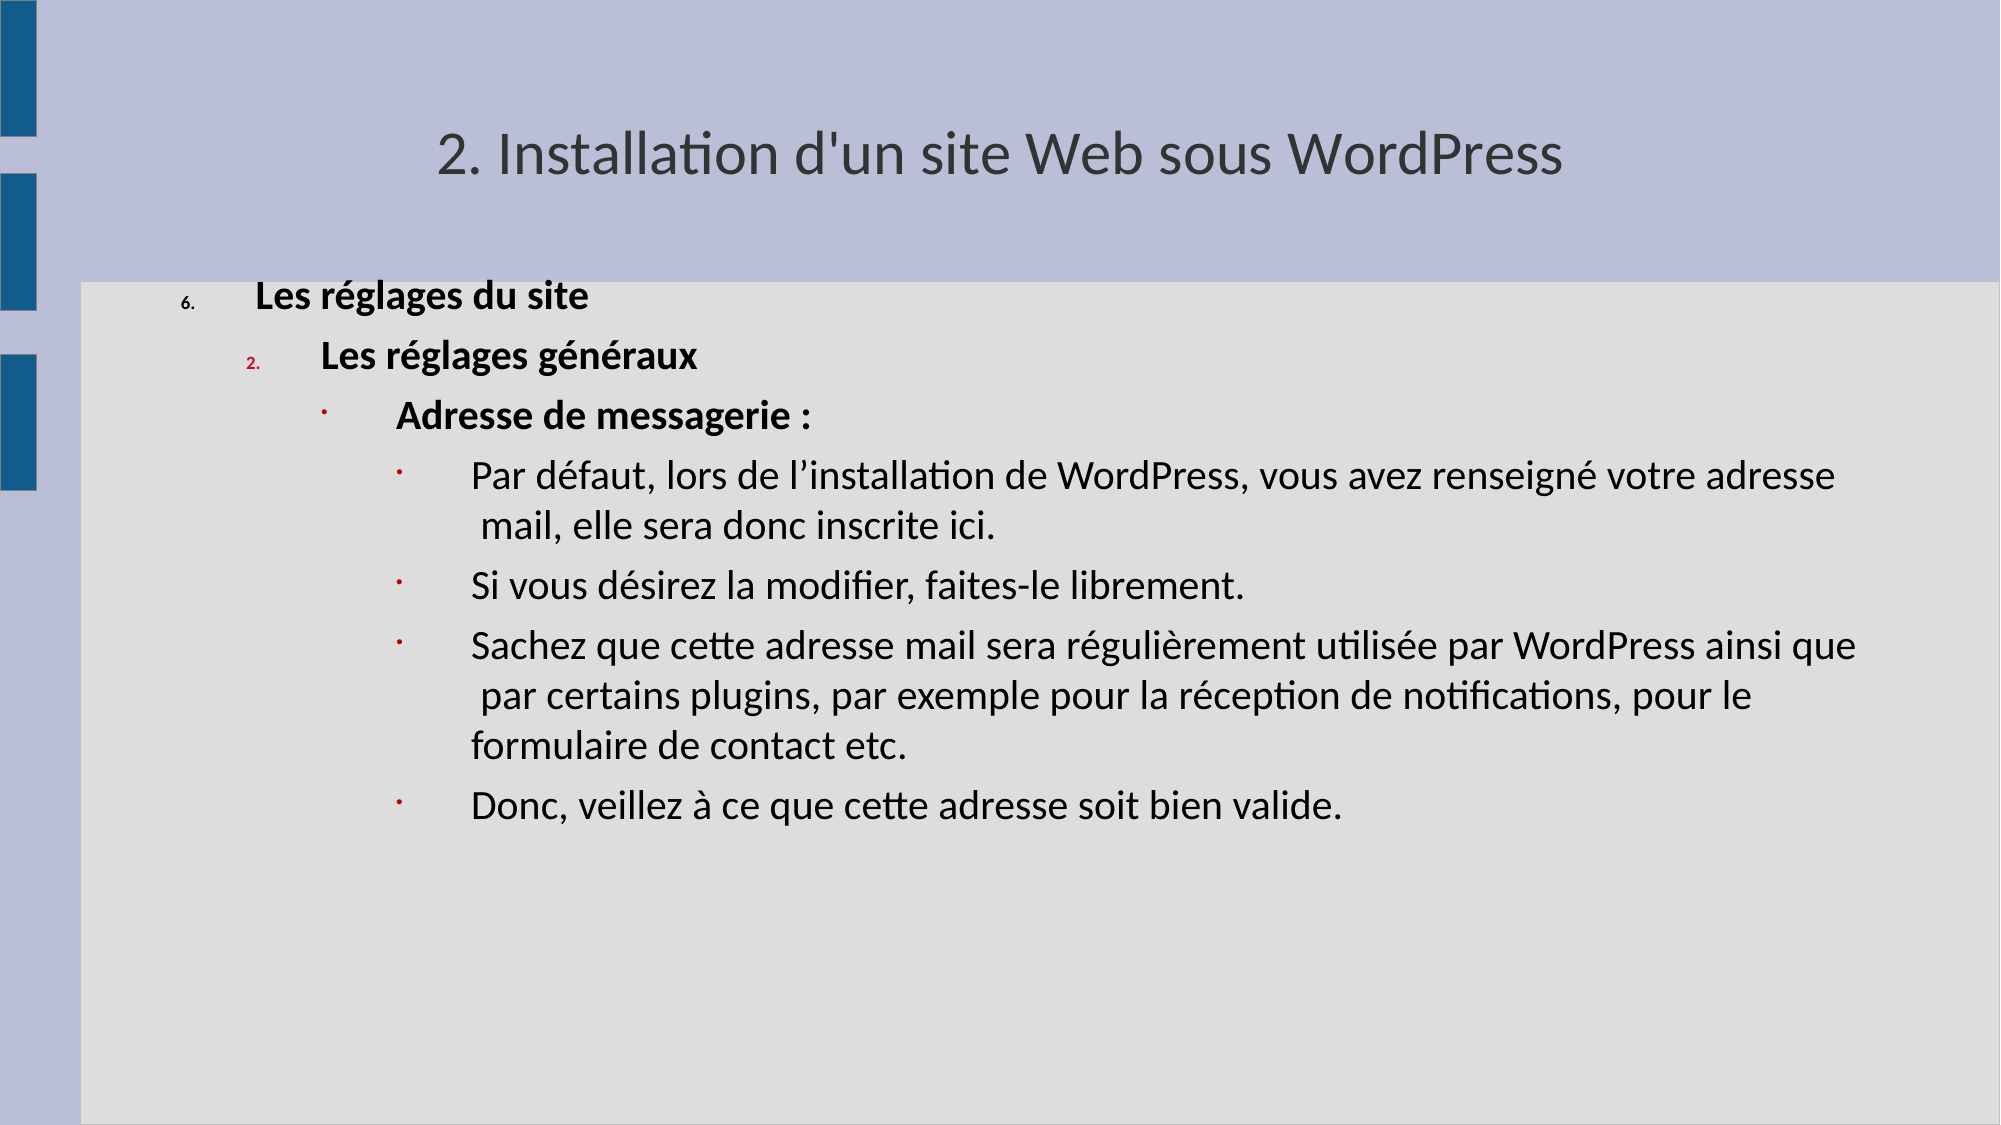

# 2. Installation d'un site Web sous WordPress
Les réglages du site
Les réglages généraux
Adresse de messagerie :
Par défaut, lors de l’installation de WordPress, vous avez renseigné votre adresse mail, elle sera donc inscrite ici.
Si vous désirez la modifier, faites-le librement.
Sachez que cette adresse mail sera régulièrement utilisée par WordPress ainsi que par certains plugins, par exemple pour la réception de notifications, pour le formulaire de contact etc.
Donc, veillez à ce que cette adresse soit bien valide.